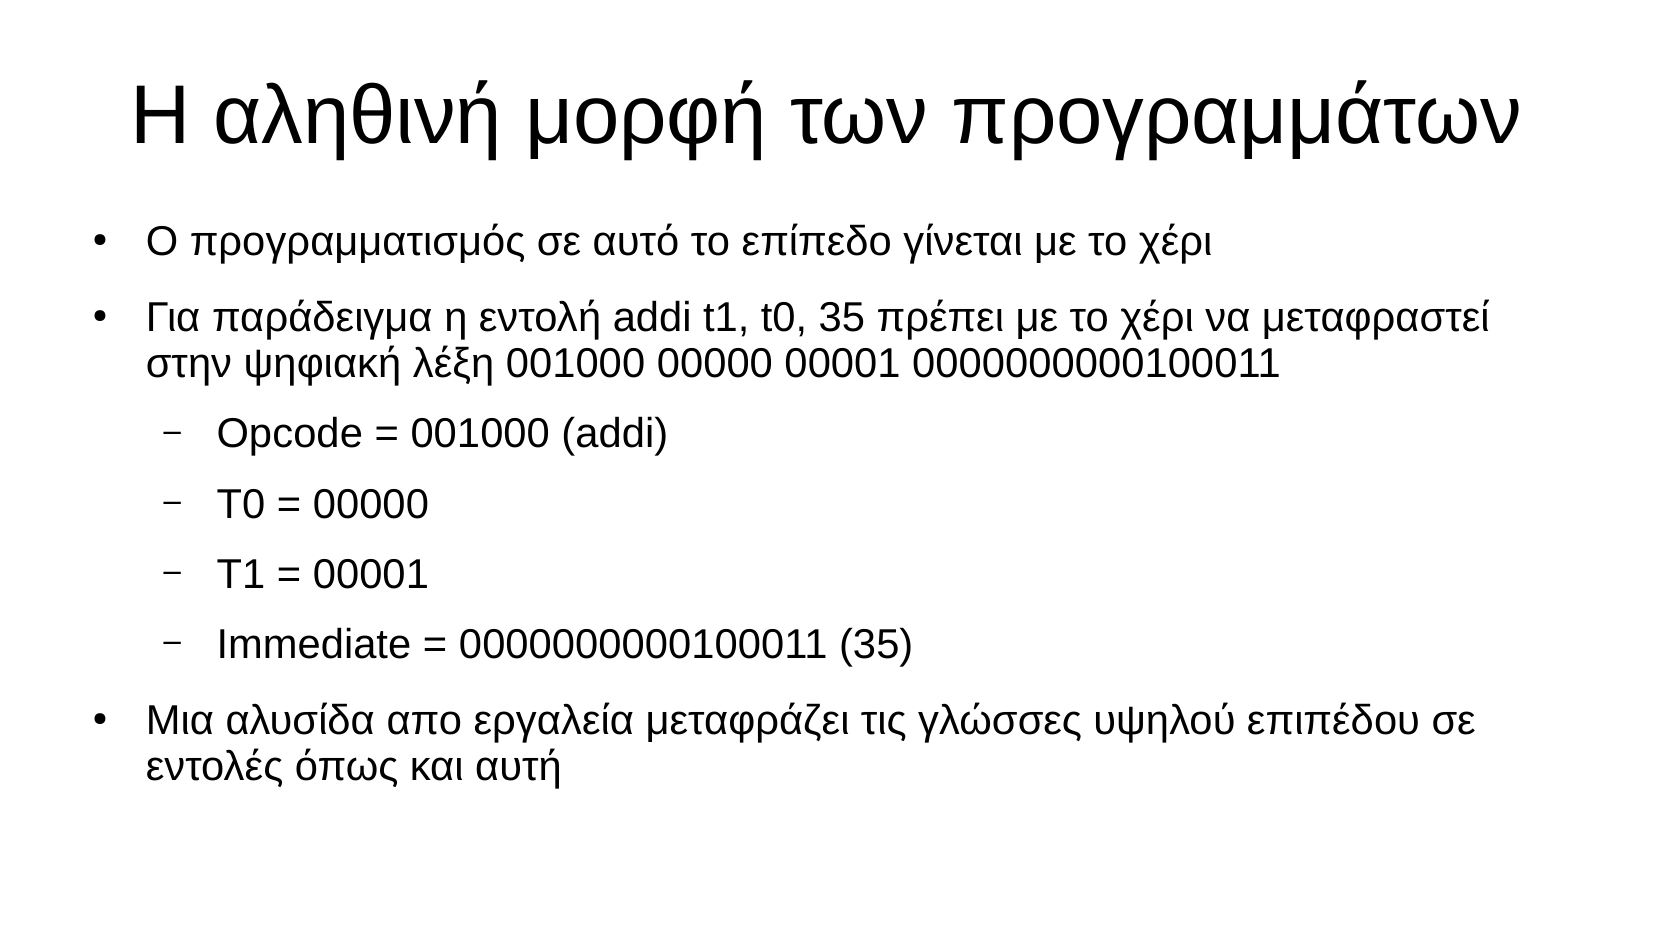

# Η αληθινή μορφή των προγραμμάτων
Ο προγραμματισμός σε αυτό το επίπεδο γίνεται με το χέρι
Για παράδειγμα η εντολή addi t1, t0, 35 πρέπει με το χέρι να μεταφραστεί στην ψηφιακή λέξη 001000 00000 00001 0000000000100011
Opcode = 001000 (addi)
T0 = 00000
T1 = 00001
Immediate = 0000000000100011 (35)
Μια αλυσίδα απο εργαλεία μεταφράζει τις γλώσσες υψηλού επιπέδου σε εντολές όπως και αυτή